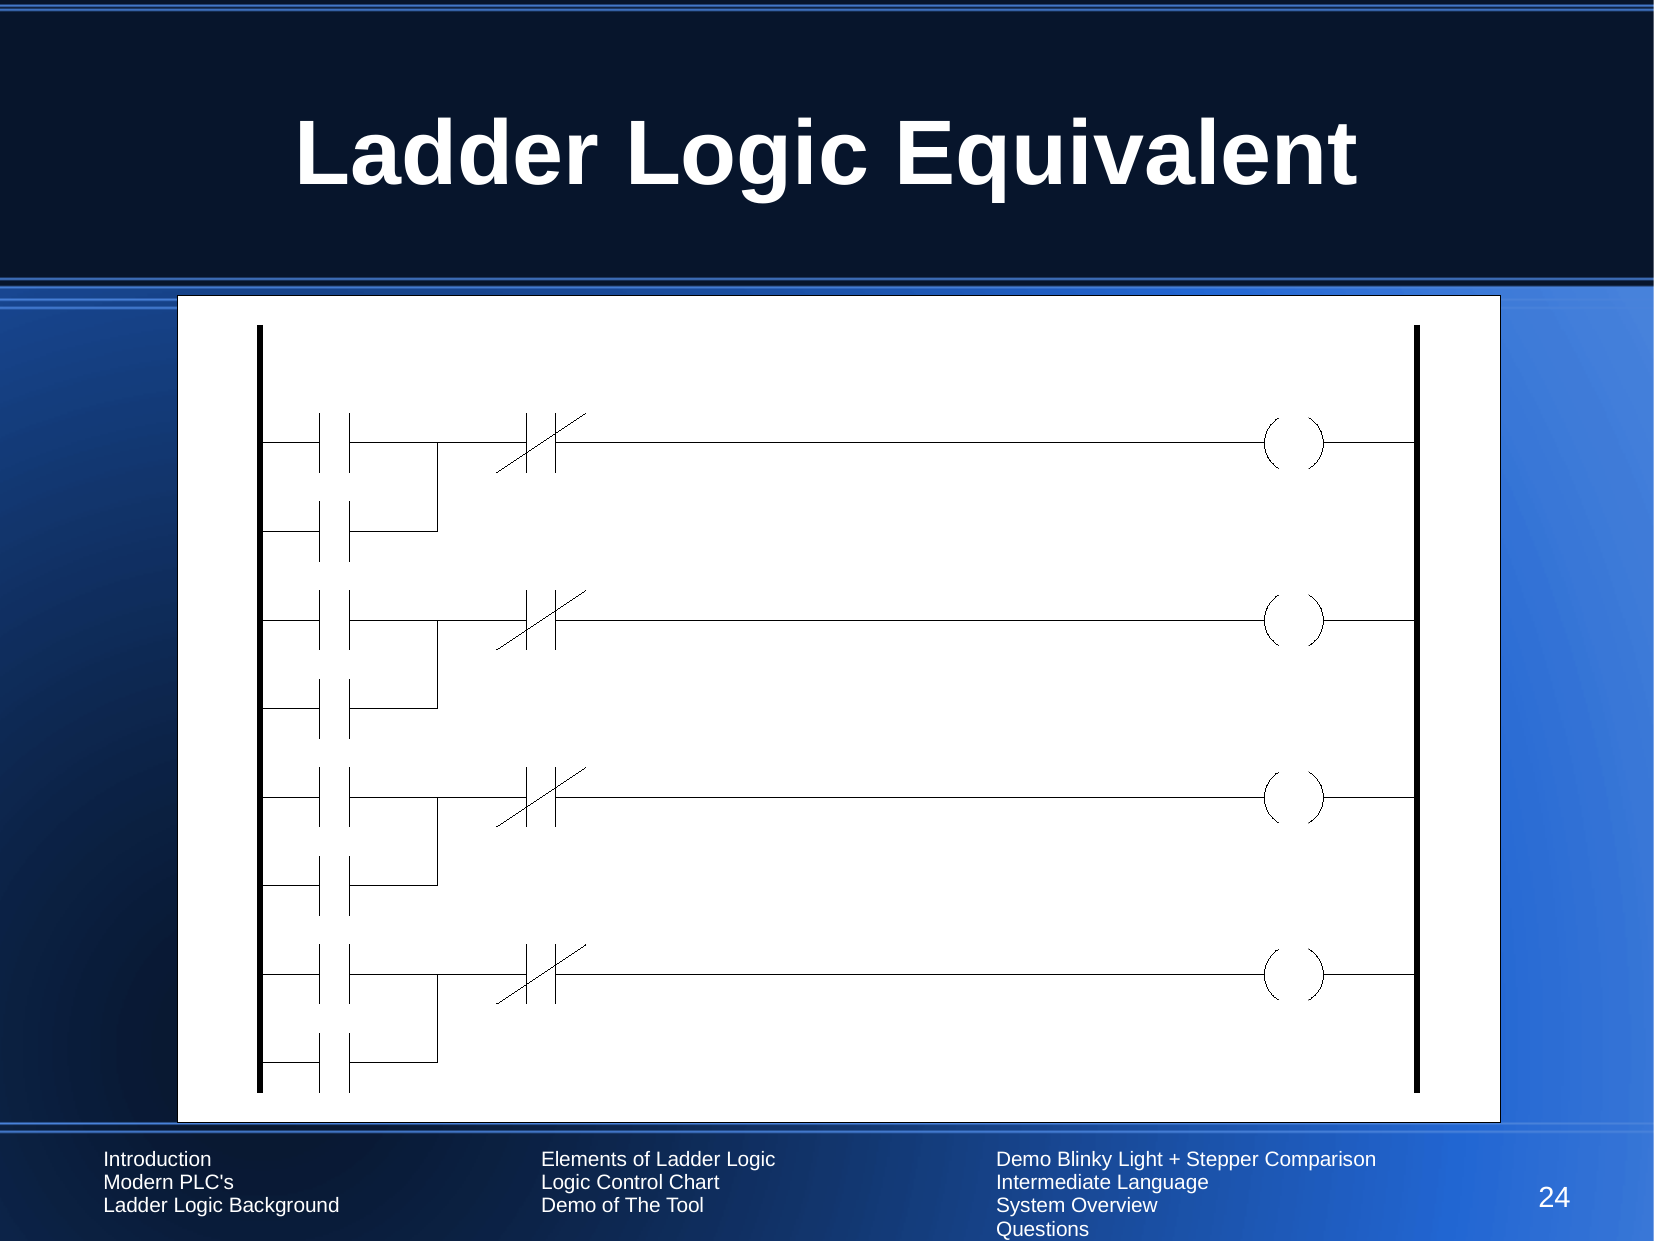

# Ladder Logic Equivalent
Sets up and latches current state.
S1
Delay
SLatch1
SLatch1
S2
Delay
SLatch2
SLatch2
S3
Delay
SLatch3
SLatch3
S4
Delay
SLatch4
SLatch4
24